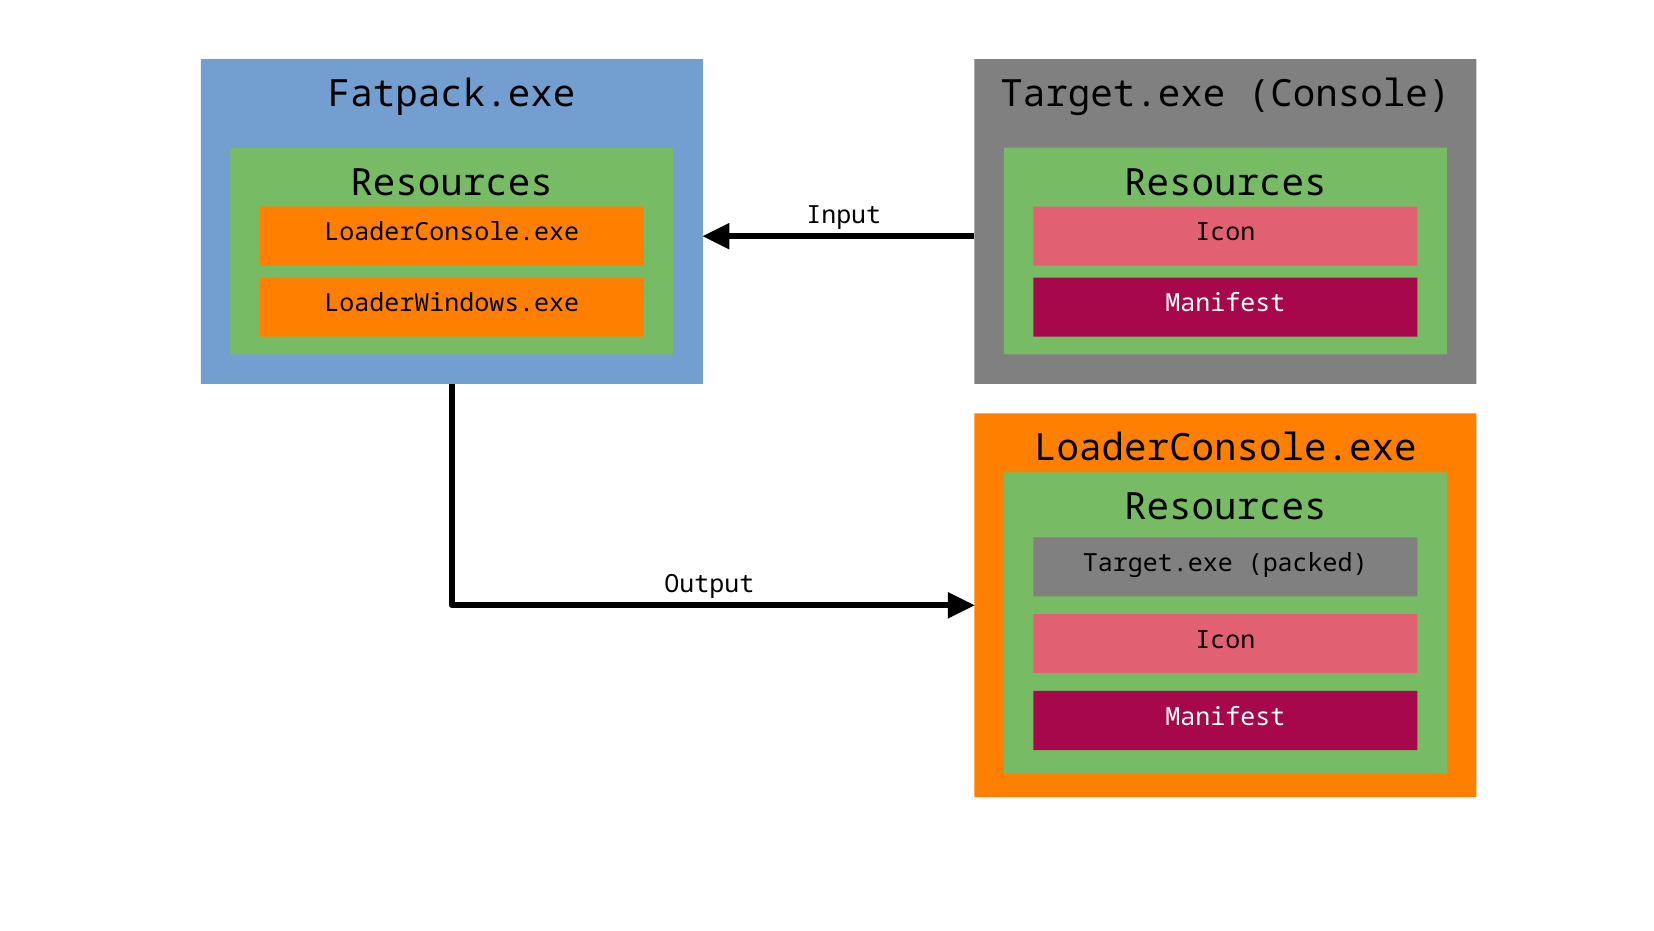

Fatpack.exe
Target.exe (Console)
Resources
Resources
Input
LoaderConsole.exe
Icon
LoaderWindows.exe
Manifest
LoaderConsole.exe
Resources
Target.exe (packed)
Output
Icon
Manifest